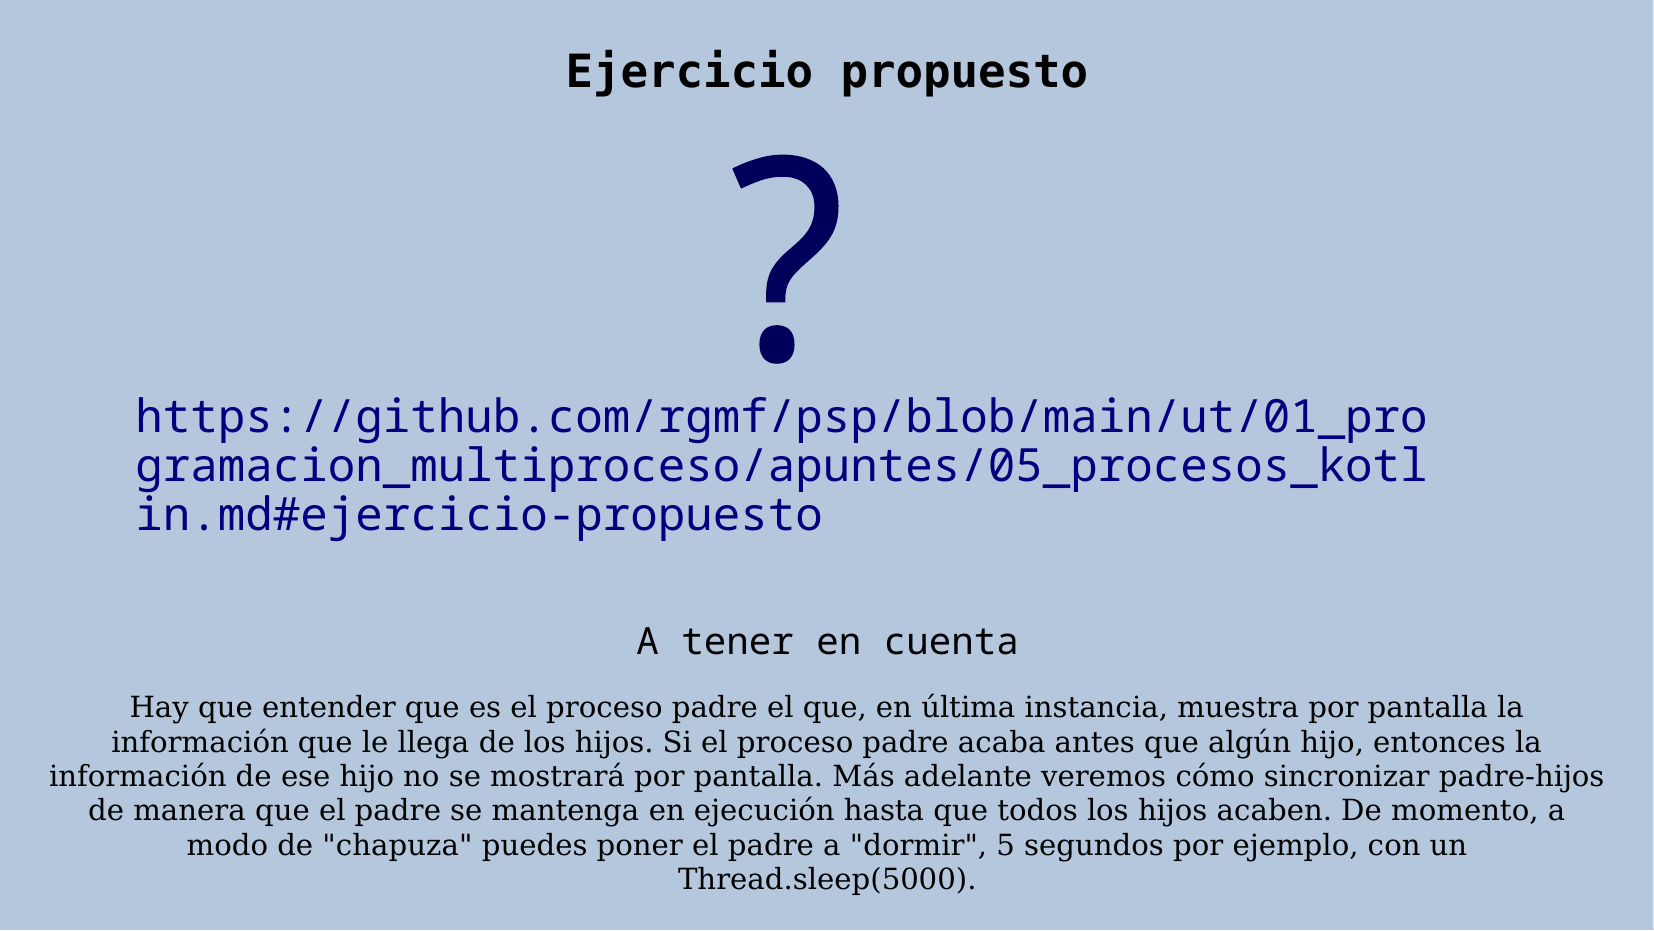

# Ejercicio propuesto
https://github.com/rgmf/psp/blob/main/ut/01_programacion_multiproceso/apuntes/05_procesos_kotlin.md#ejercicio-propuesto
A tener en cuenta
Hay que entender que es el proceso padre el que, en última instancia, muestra por pantalla la información que le llega de los hijos. Si el proceso padre acaba antes que algún hijo, entonces la información de ese hijo no se mostrará por pantalla. Más adelante veremos cómo sincronizar padre-hijos de manera que el padre se mantenga en ejecución hasta que todos los hijos acaben. De momento, a modo de "chapuza" puedes poner el padre a "dormir", 5 segundos por ejemplo, con un Thread.sleep(5000).